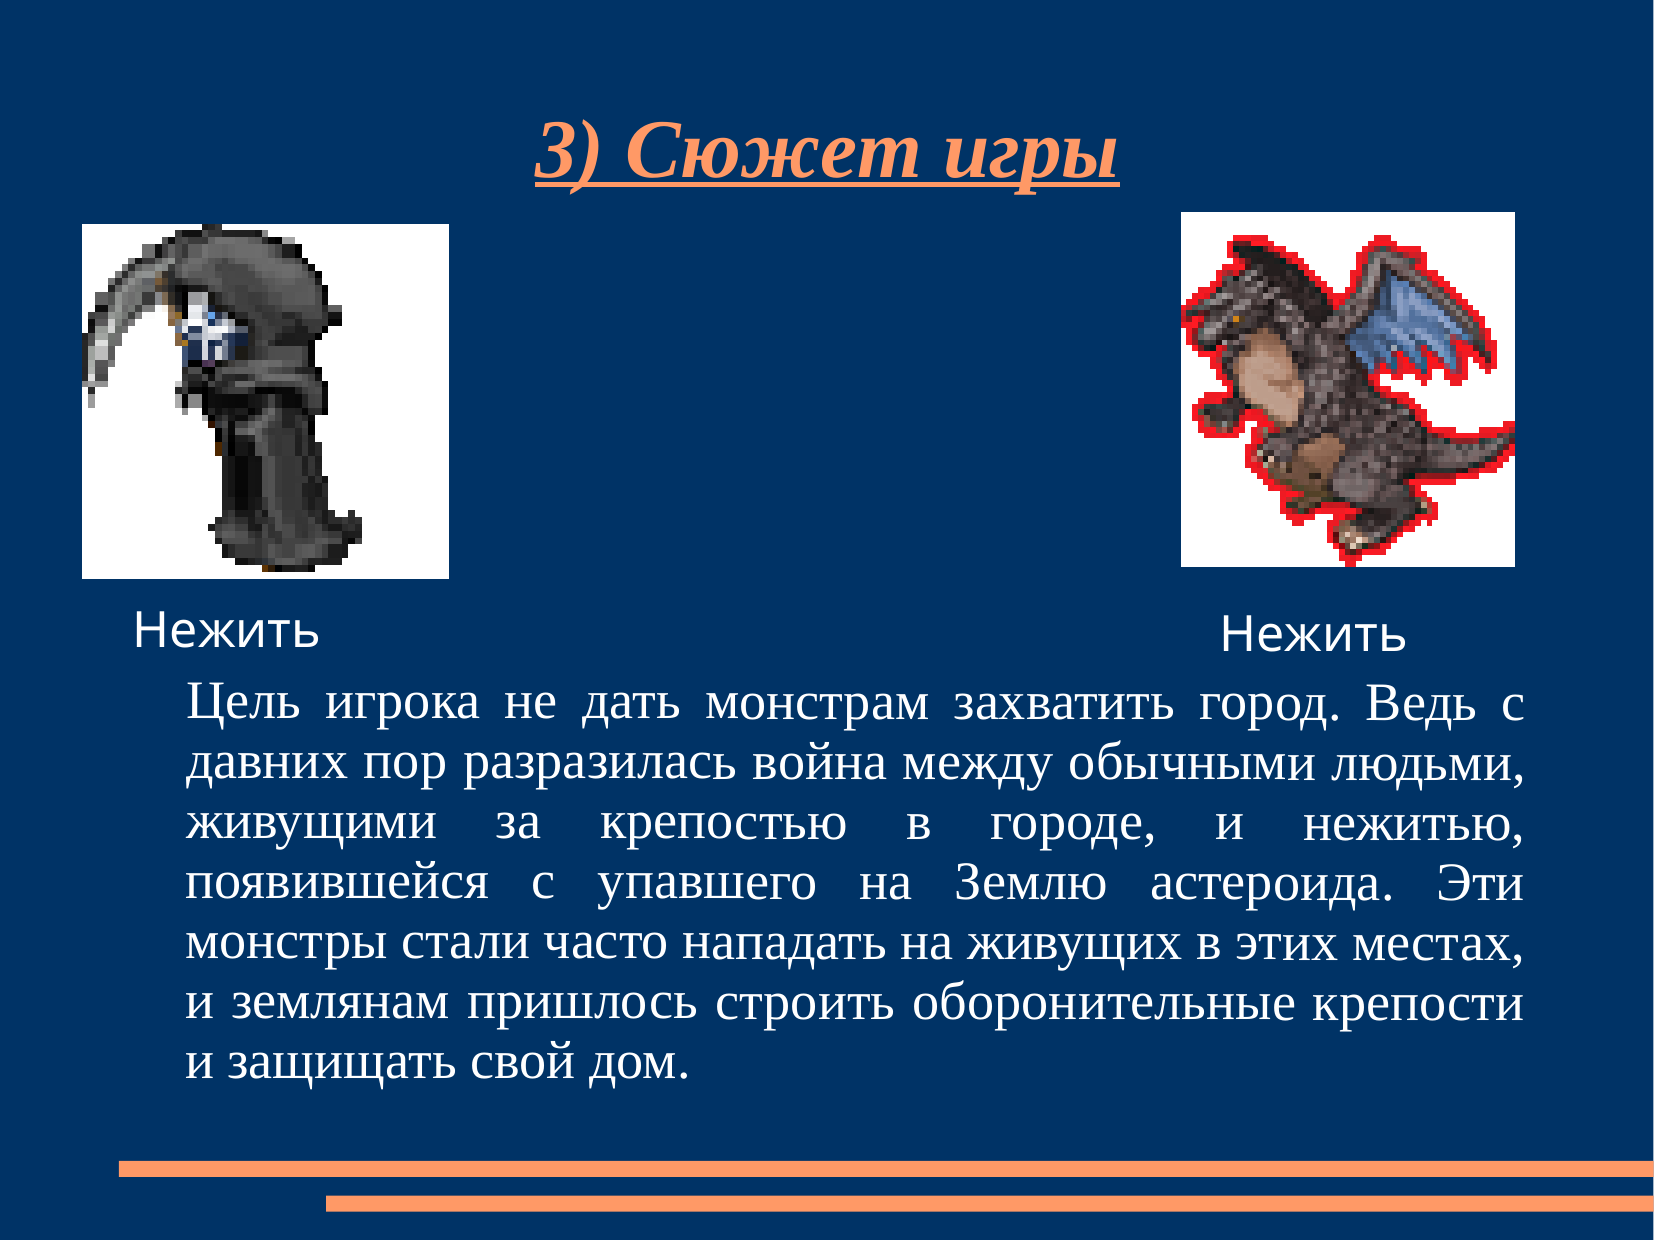

# 3) Сюжет игры
Нежить
Нежить
Цель игрока не дать монстрам захватить город. Ведь с давних пор разразилась война между обычными людьми, живущими за крепостью в городе, и нежитью, появившейся с упавшего на Землю астероида. Эти монстры стали часто нападать на живущих в этих местах, и землянам пришлось строить оборонительные крепости и защищать свой дом.